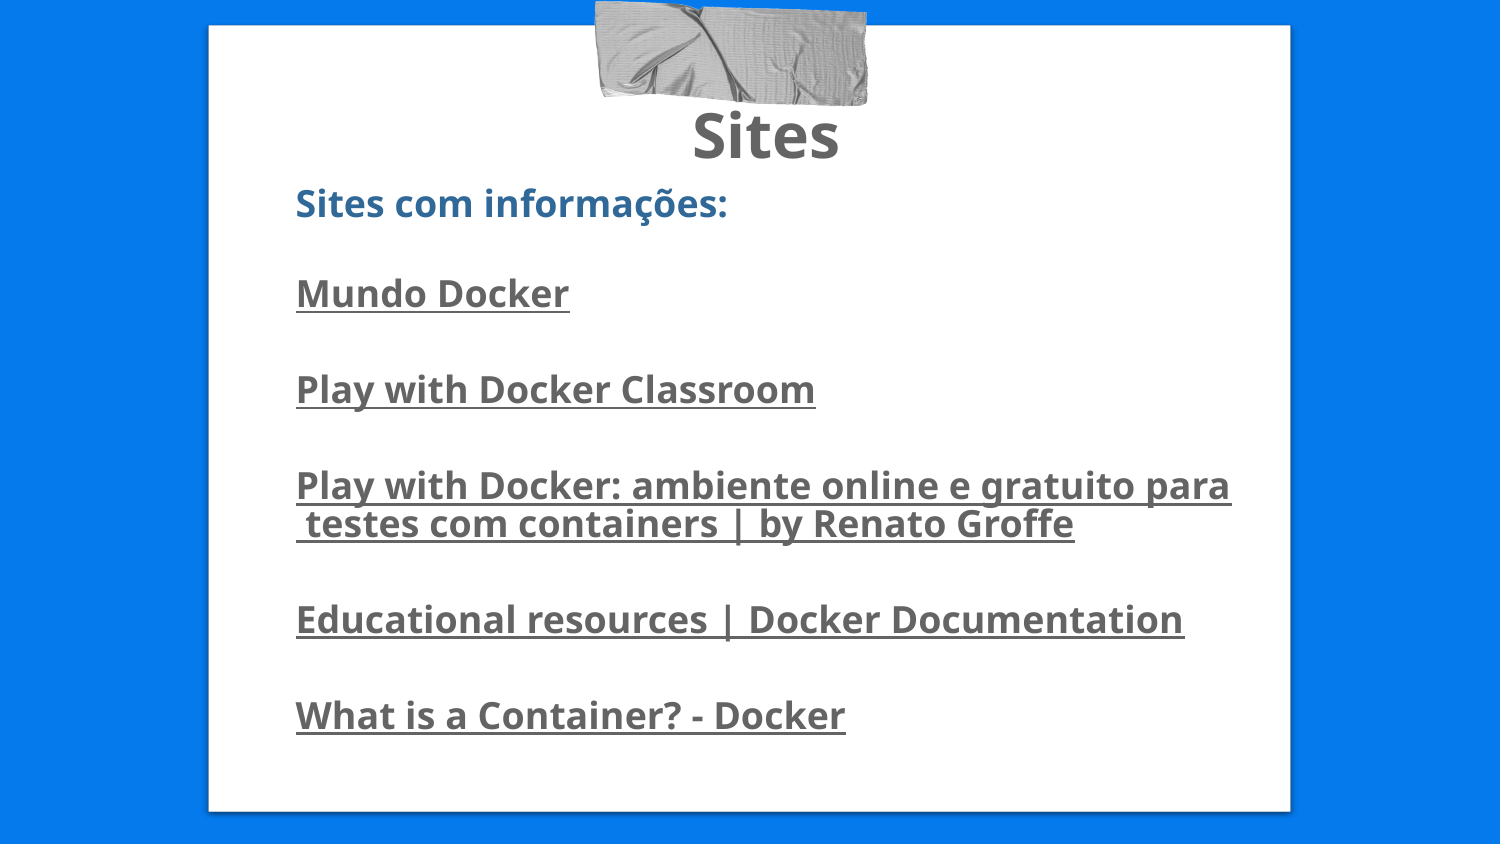

Sites
Sites com informações:
Mundo Docker
Play with Docker Classroom
Play with Docker: ambiente online e gratuito para testes com containers | by Renato Groffe
Educational resources | Docker Documentation
What is a Container? - Docker